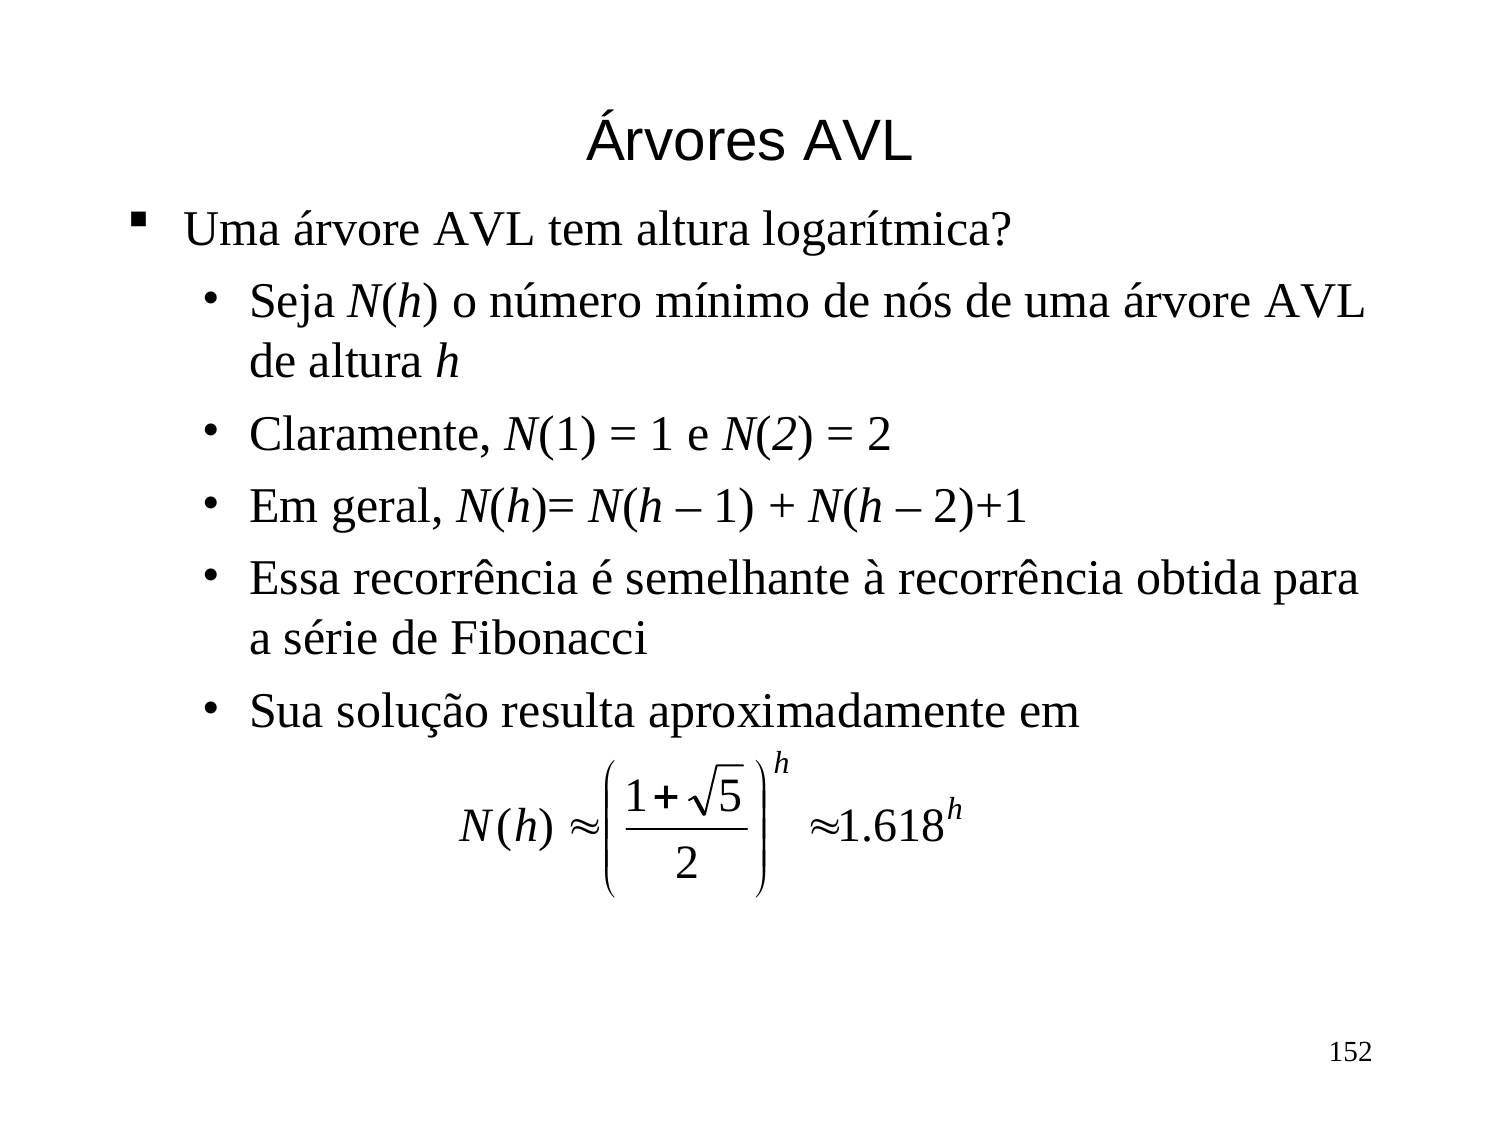

# Árvores AVL
Uma árvore AVL tem altura logarítmica?
Seja N(h) o número mínimo de nós de uma árvore AVL de altura h
Claramente, N(1) = 1 e N(2) = 2
Em geral, N(h)= N(h – 1) + N(h – 2)+1
Essa recorrência é semelhante à recorrência obtida para a série de Fibonacci
Sua solução resulta aproximadamente em
152